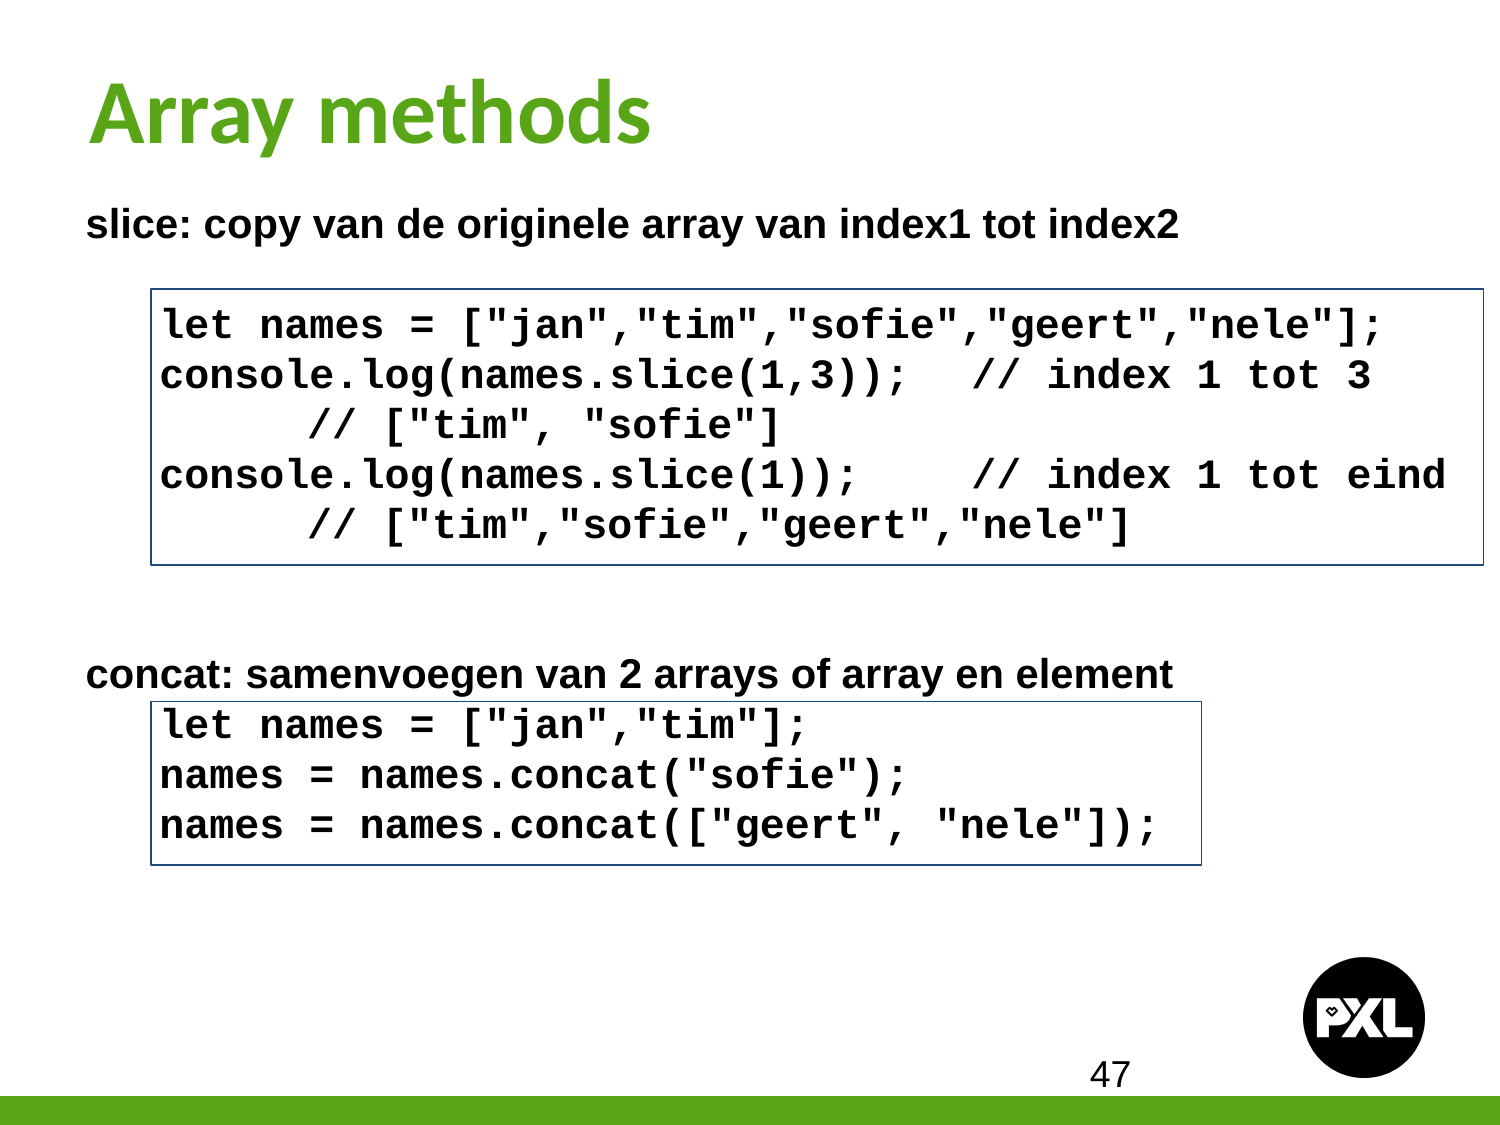

Array methods
slice: copy van de originele array van index1 tot index2
	let names = ["jan","tim","sofie","geert","nele"];
	console.log(names.slice(1,3));	// index 1 tot 3
			// ["tim", "sofie"]
	console.log(names.slice(1));		// index 1 tot eind
			// ["tim","sofie","geert","nele"]
concat: samenvoegen van 2 arrays of array en element
	let names = ["jan","tim"];
	names = names.concat("sofie");
	names = names.concat(["geert", "nele"]);